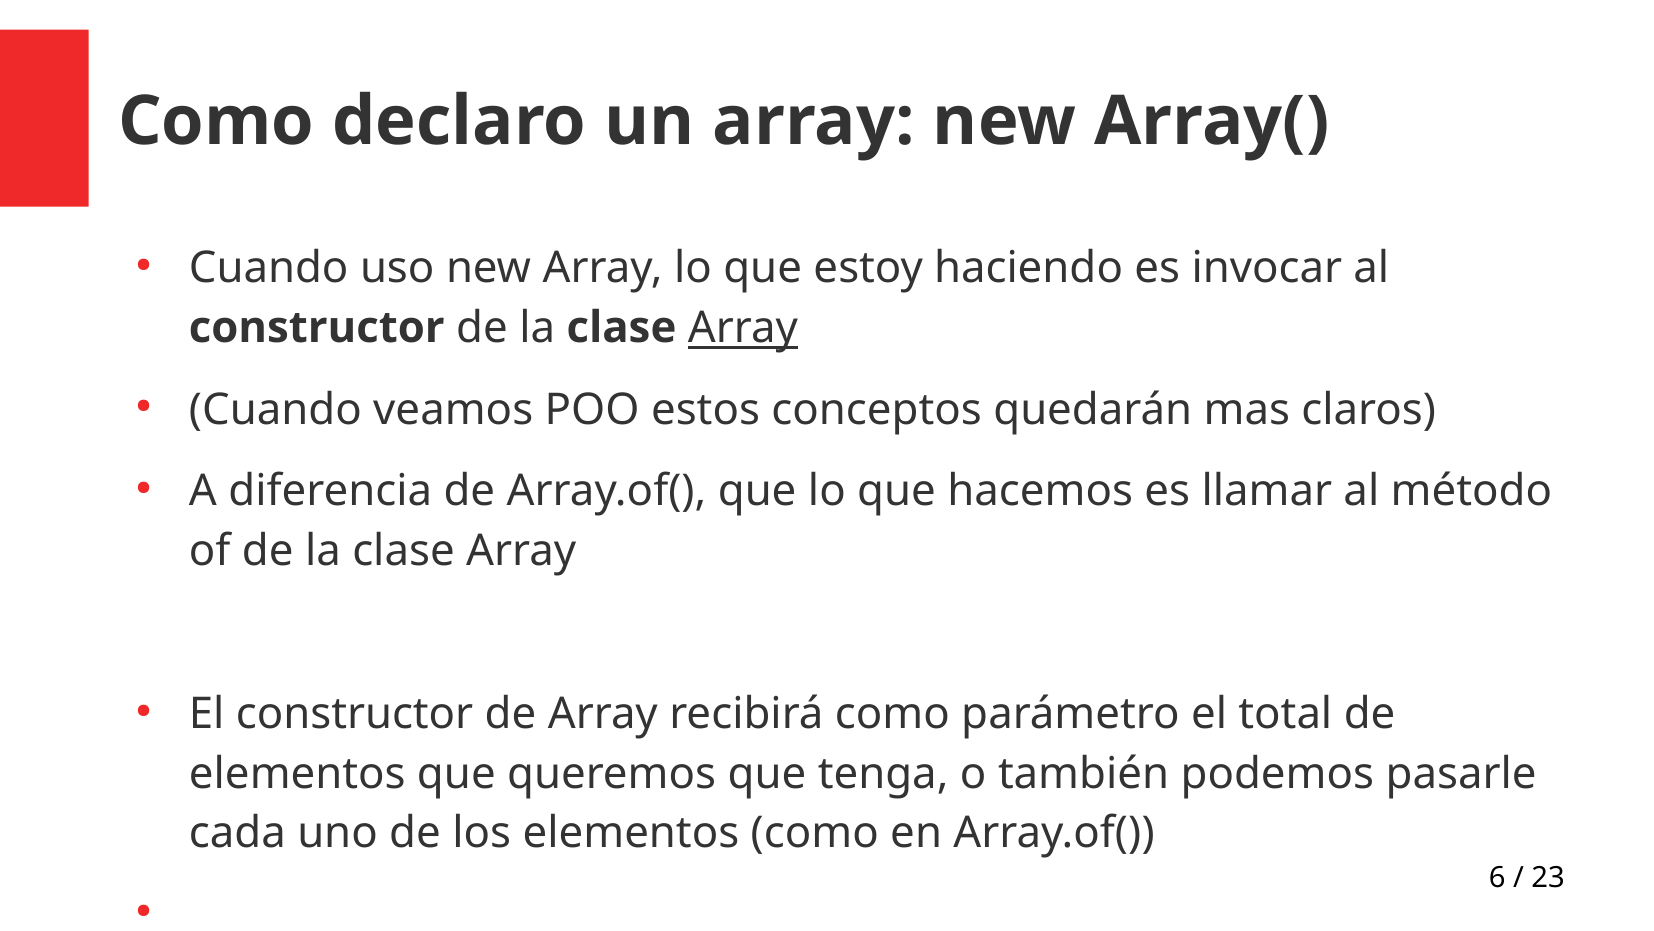

# Como declaro un array: new Array()
Cuando uso new Array, lo que estoy haciendo es invocar al constructor de la clase Array
(Cuando veamos POO estos conceptos quedarán mas claros)
A diferencia de Array.of(), que lo que hacemos es llamar al método of de la clase Array
El constructor de Array recibirá como parámetro el total de elementos que queremos que tenga, o también podemos pasarle cada uno de los elementos (como en Array.of())
6